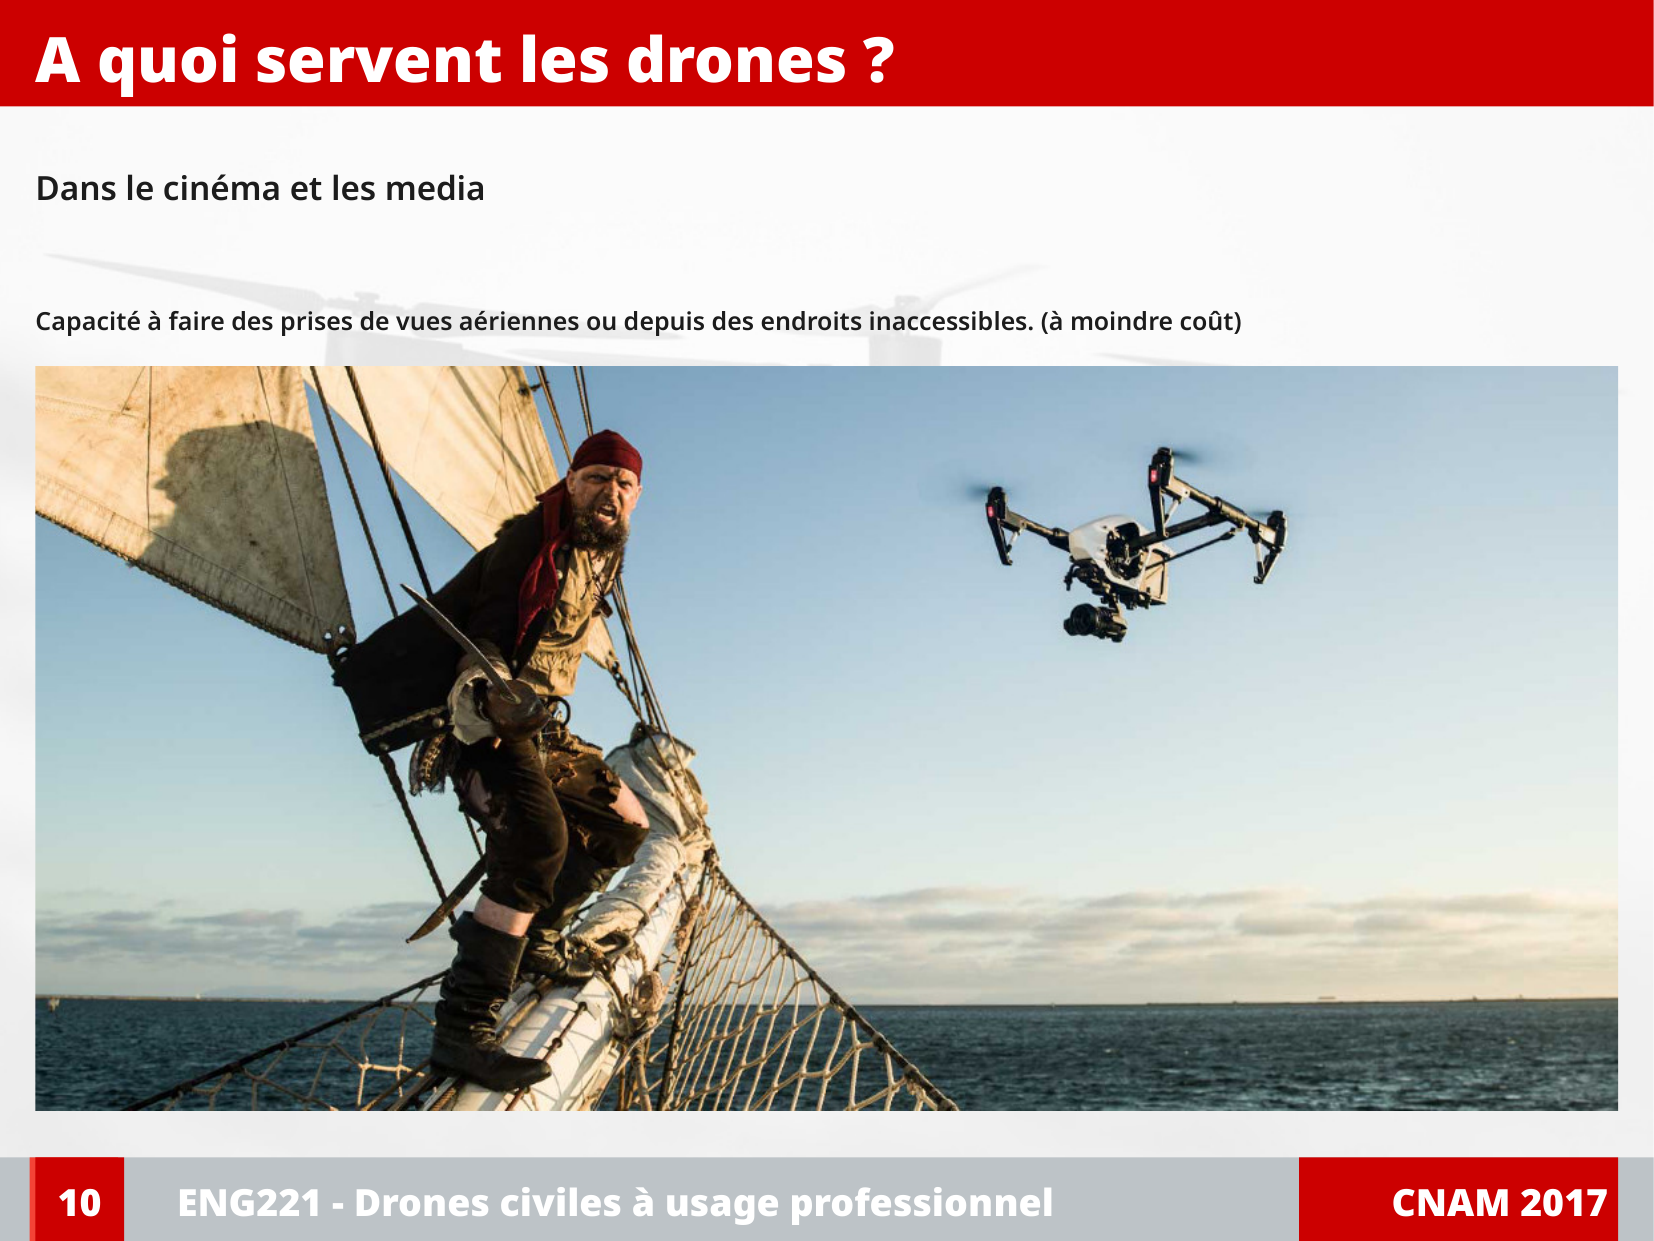

# A quoi servent les drones ?
Dans le cinéma et les media
Capacité à faire des prises de vues aériennes ou depuis des endroits inaccessibles. (à moindre coût)
10
ENG221 - Drones civiles à usage professionnel